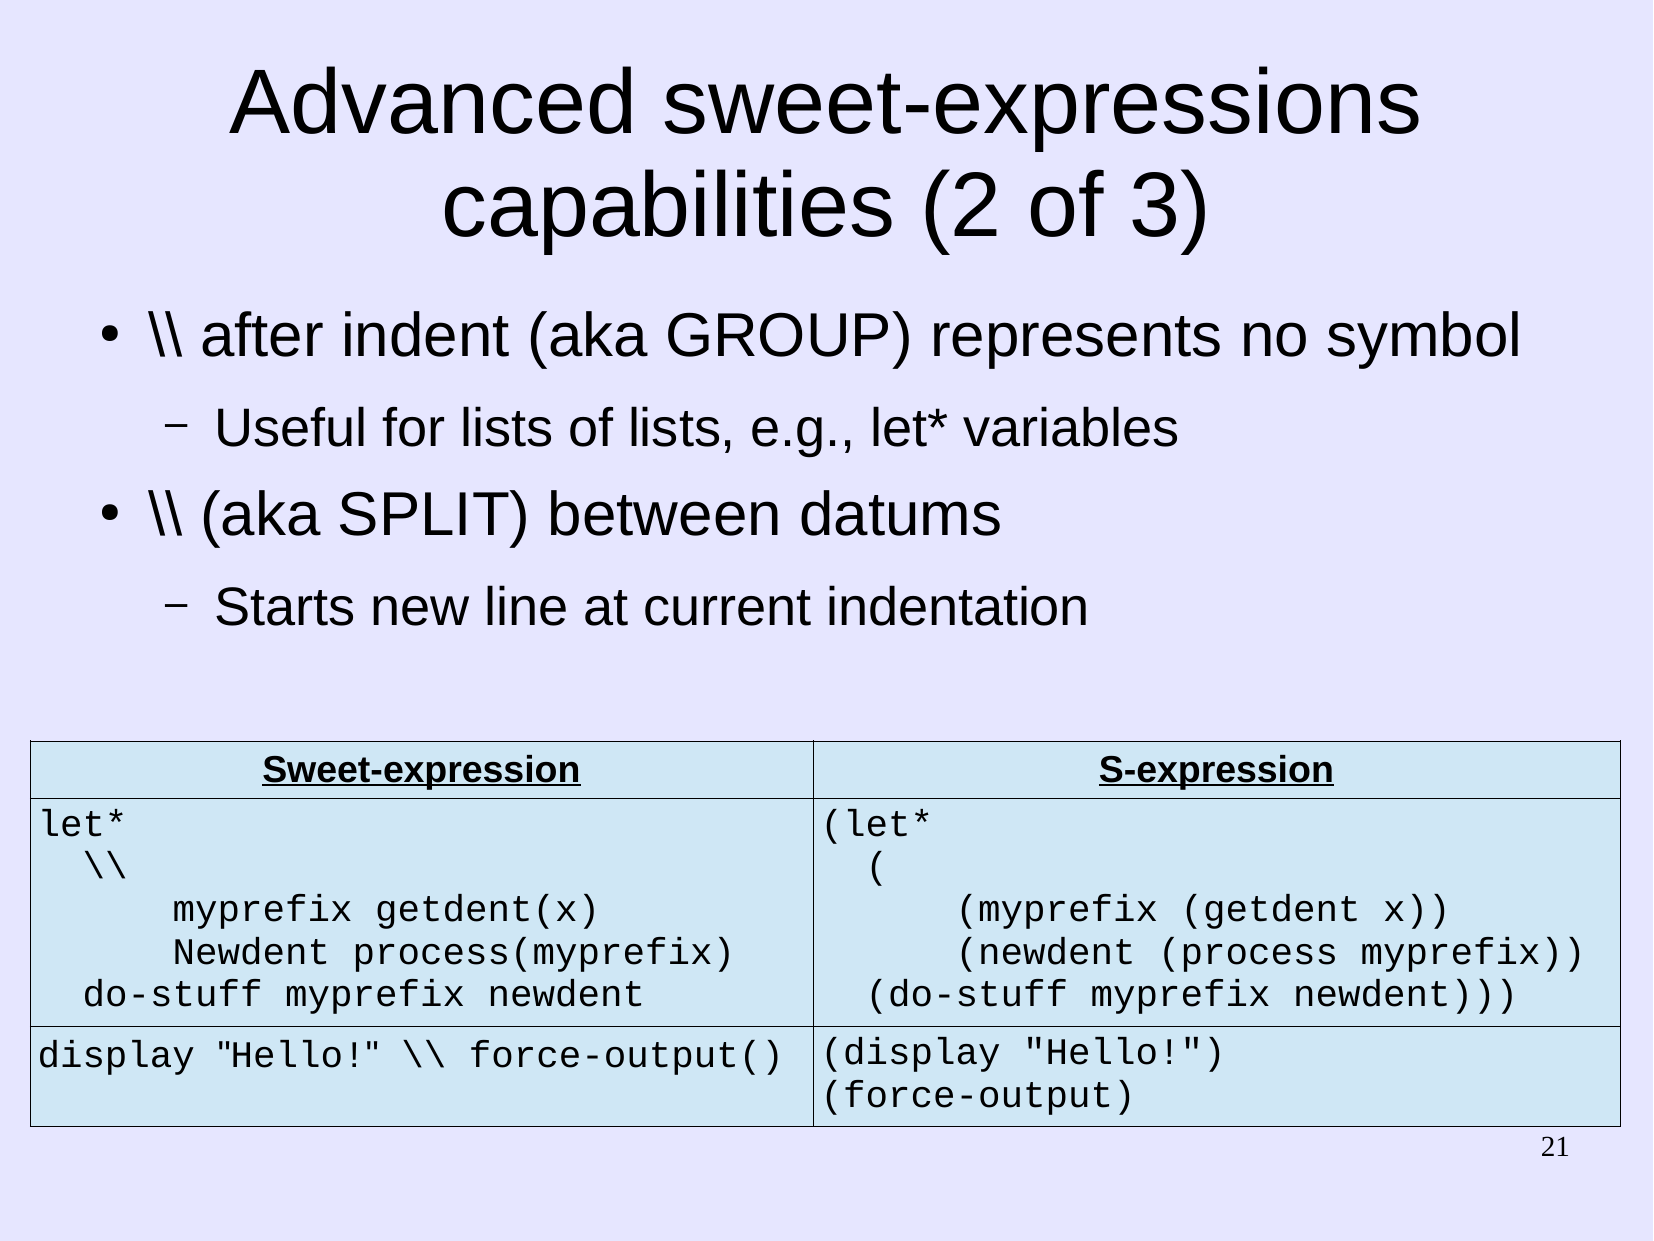

# Advanced sweet-expressions capabilities (2 of 3)
\\ after indent (aka GROUP) represents no symbol
Useful for lists of lists, e.g., let* variables
\\ (aka SPLIT) between datums
Starts new line at current indentation
| Sweet-expression | S-expression |
| --- | --- |
| let\* \\ myprefix getdent(x) Newdent process(myprefix) do-stuff myprefix newdent | (let\* ( (myprefix (getdent x)) (newdent (process myprefix)) (do-stuff myprefix newdent))) |
| display "Hello!" \\ force-output() | (display "Hello!") (force-output) |
21